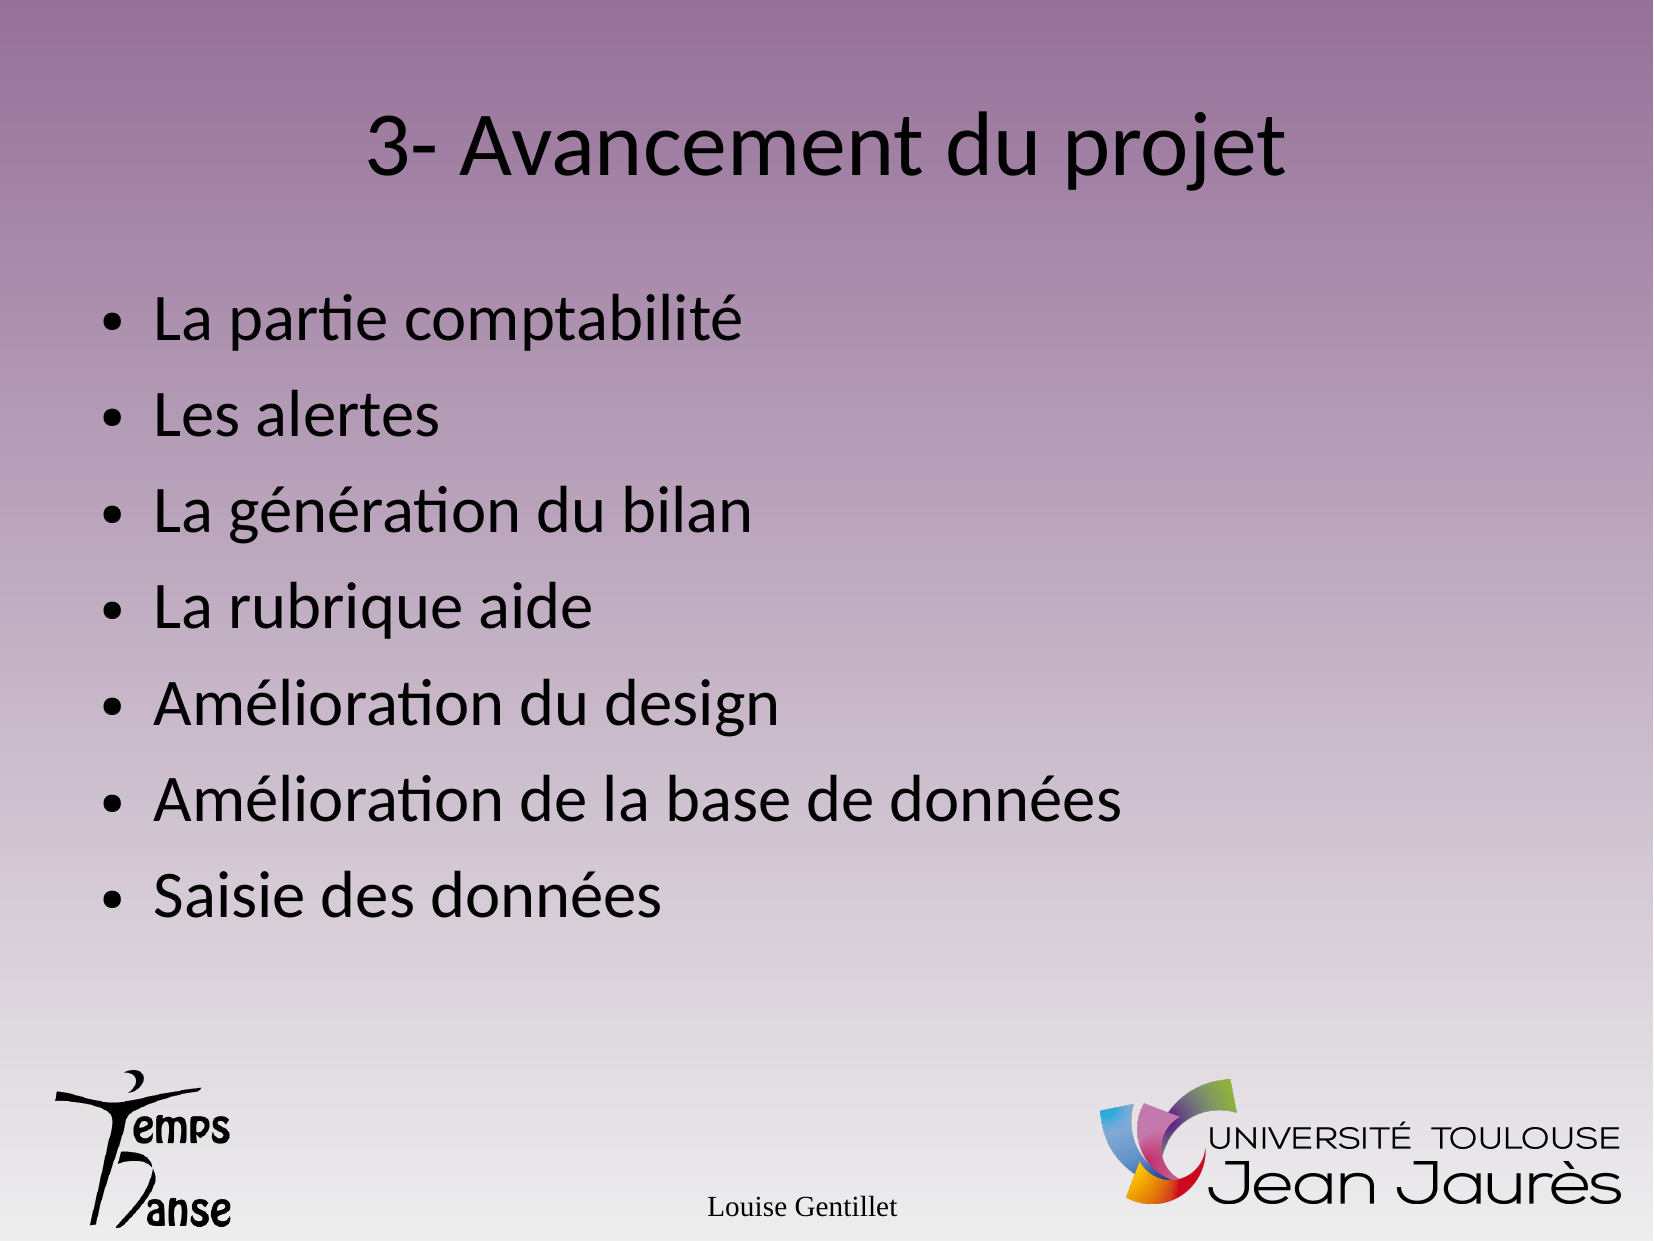

# 3- Avancement du projet
La partie comptabilité
Les alertes
La génération du bilan
La rubrique aide
Amélioration du design
Amélioration de la base de données
Saisie des données